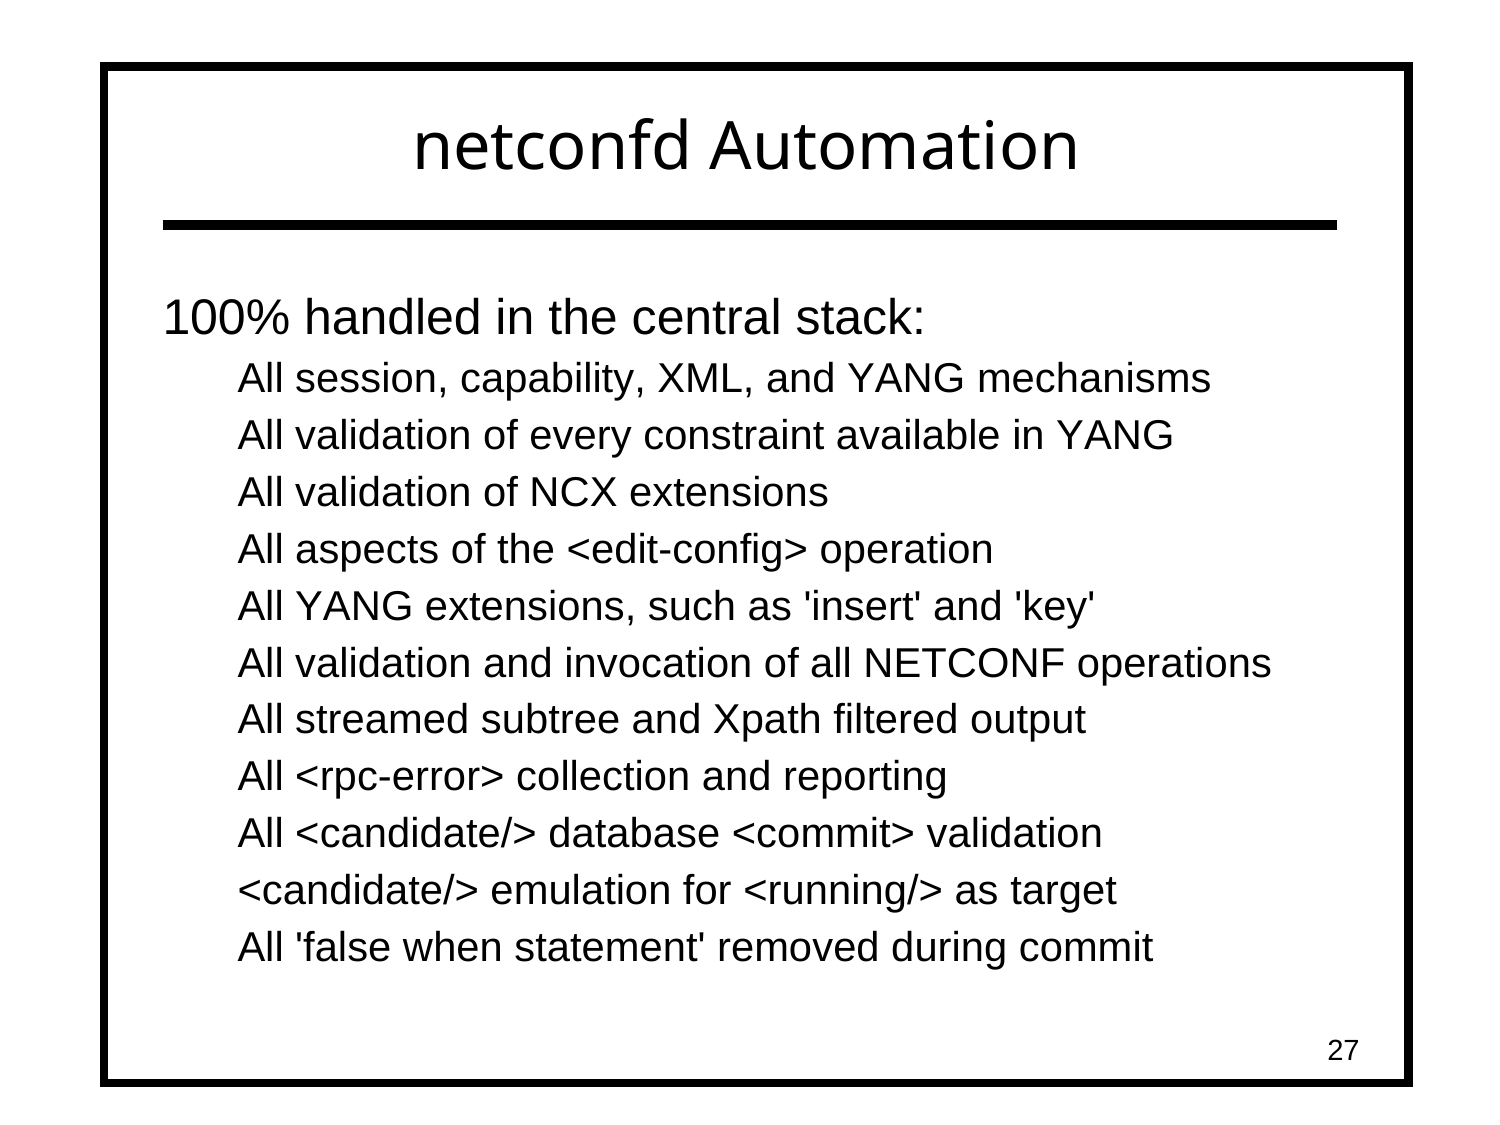

# netconfd Automation
100% handled in the central stack:
All session, capability, XML, and YANG mechanisms
All validation of every constraint available in YANG
All validation of NCX extensions
All aspects of the <edit-config> operation
All YANG extensions, such as 'insert' and 'key'
All validation and invocation of all NETCONF operations
All streamed subtree and Xpath filtered output
All <rpc-error> collection and reporting
All <candidate/> database <commit> validation
<candidate/> emulation for <running/> as target
All 'false when statement' removed during commit
27